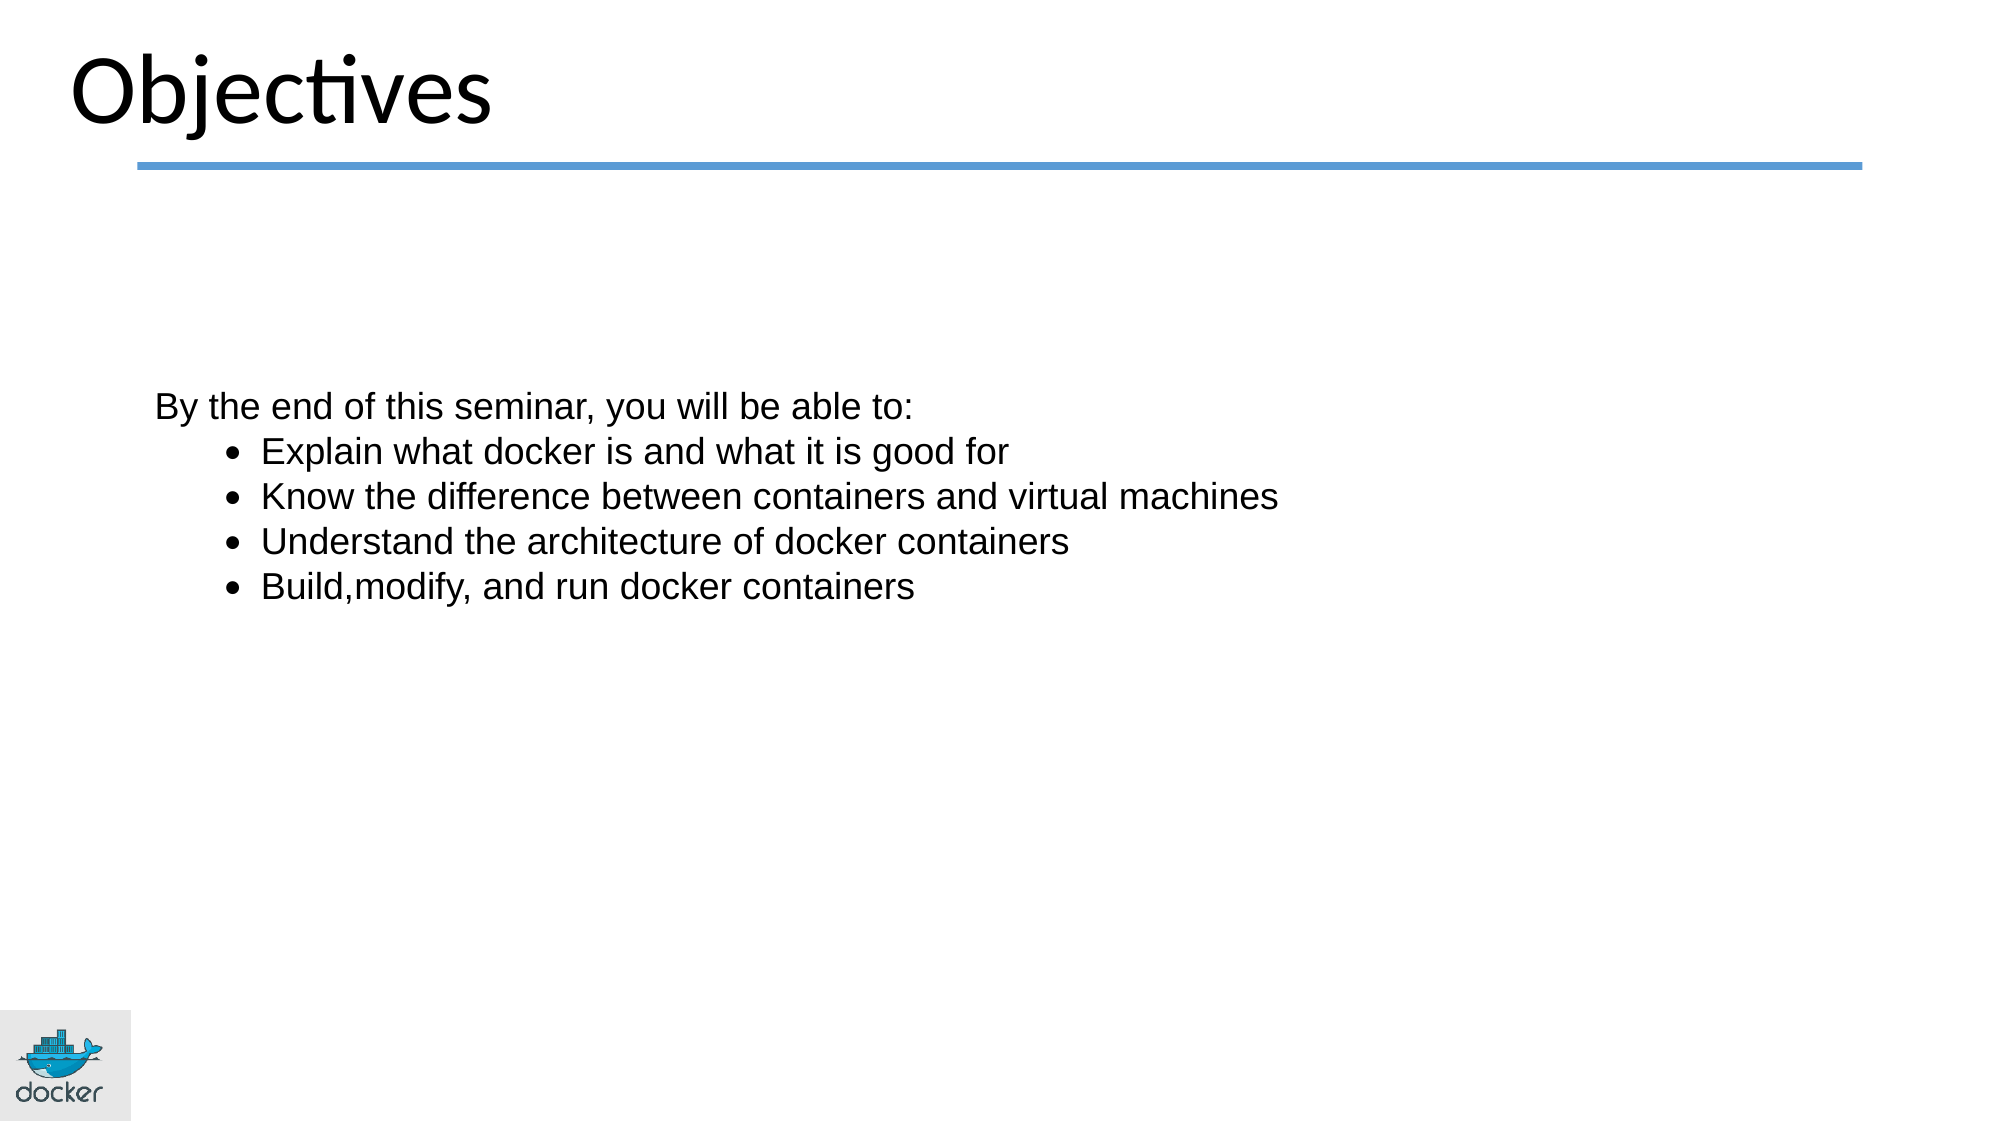

Objectives
By the end of this seminar, you will be able to:
Explain what docker is and what it is good for
Know the difference between containers and virtual machines
Understand the architecture of docker containers
Build,modify, and run docker containers